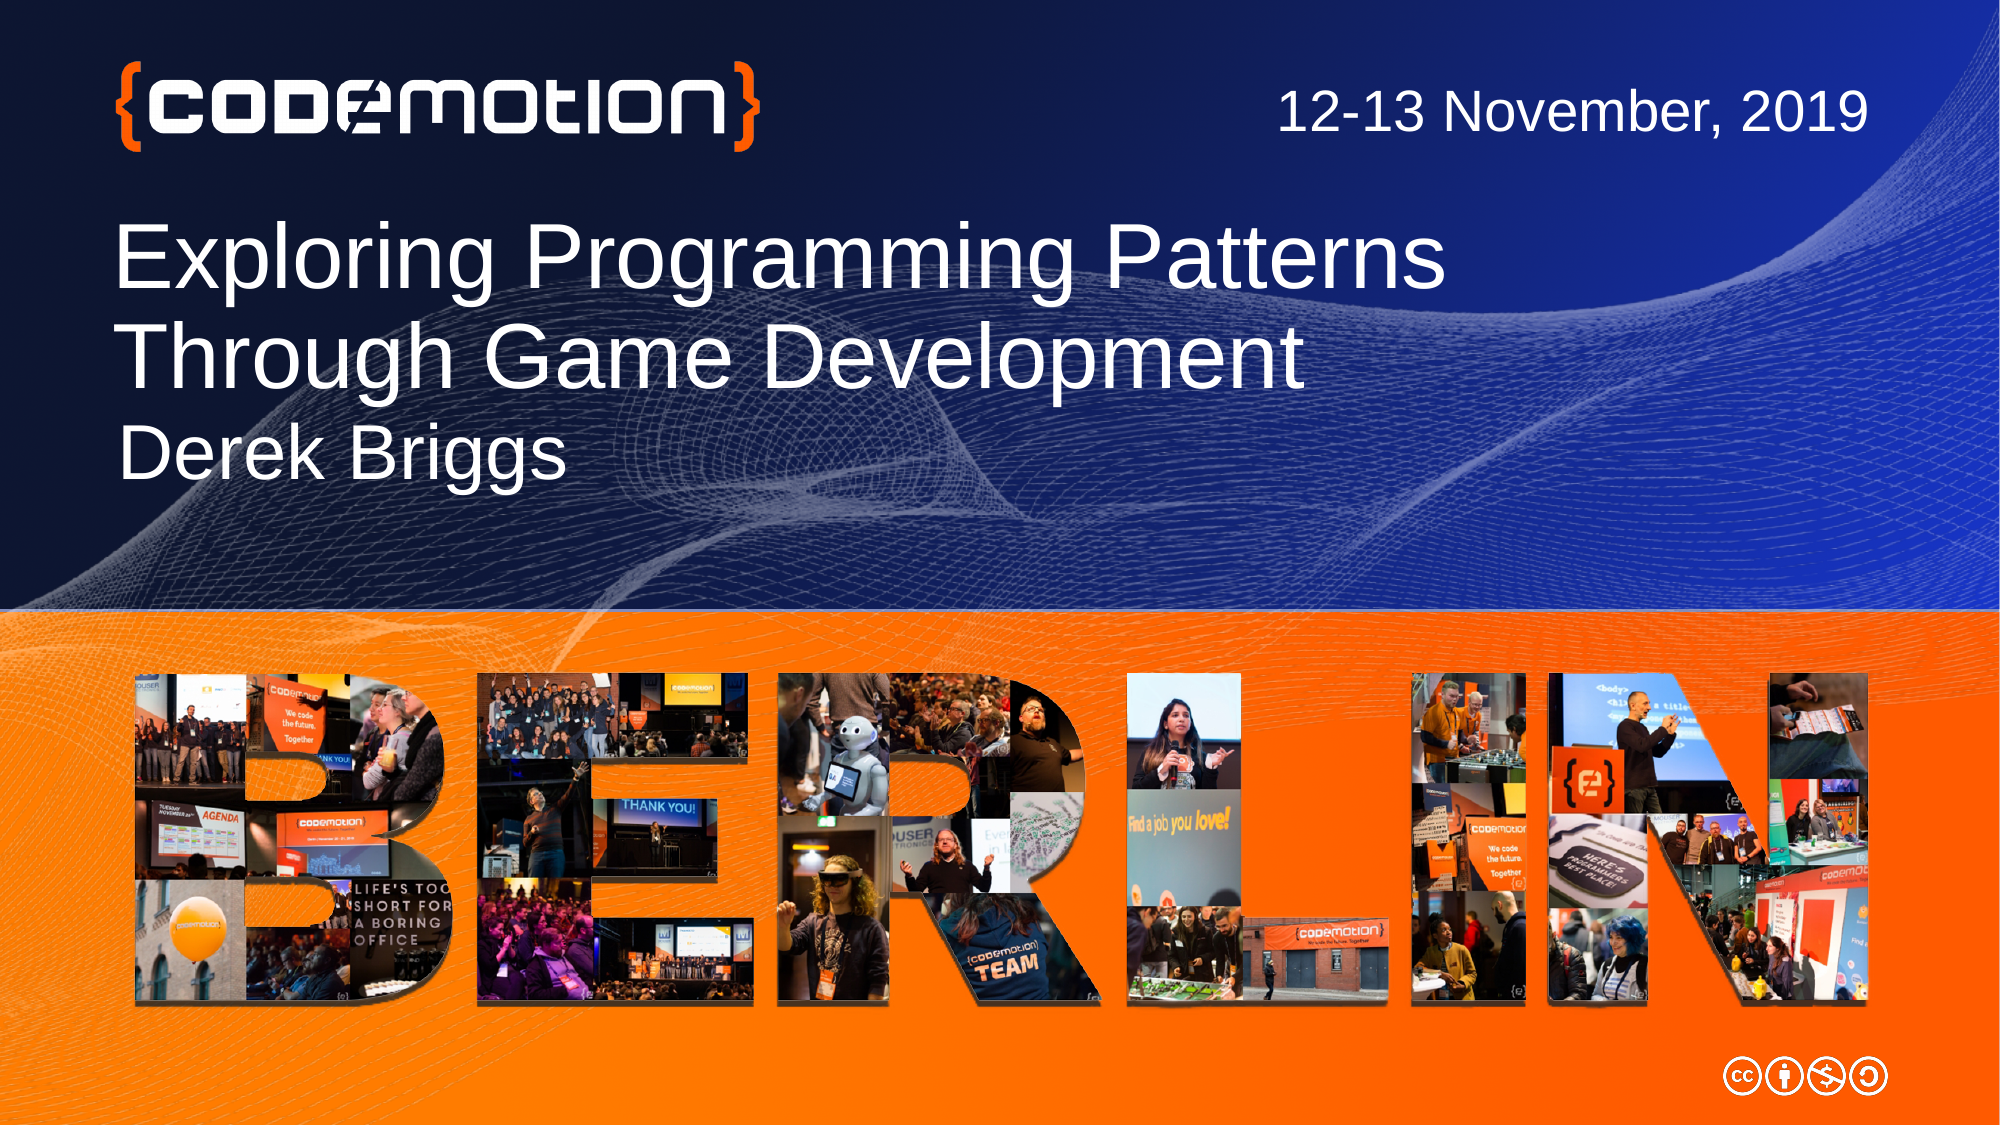

12-13 November, 2019
# Exploring Programming Patterns Through Game Development
Derek Briggs